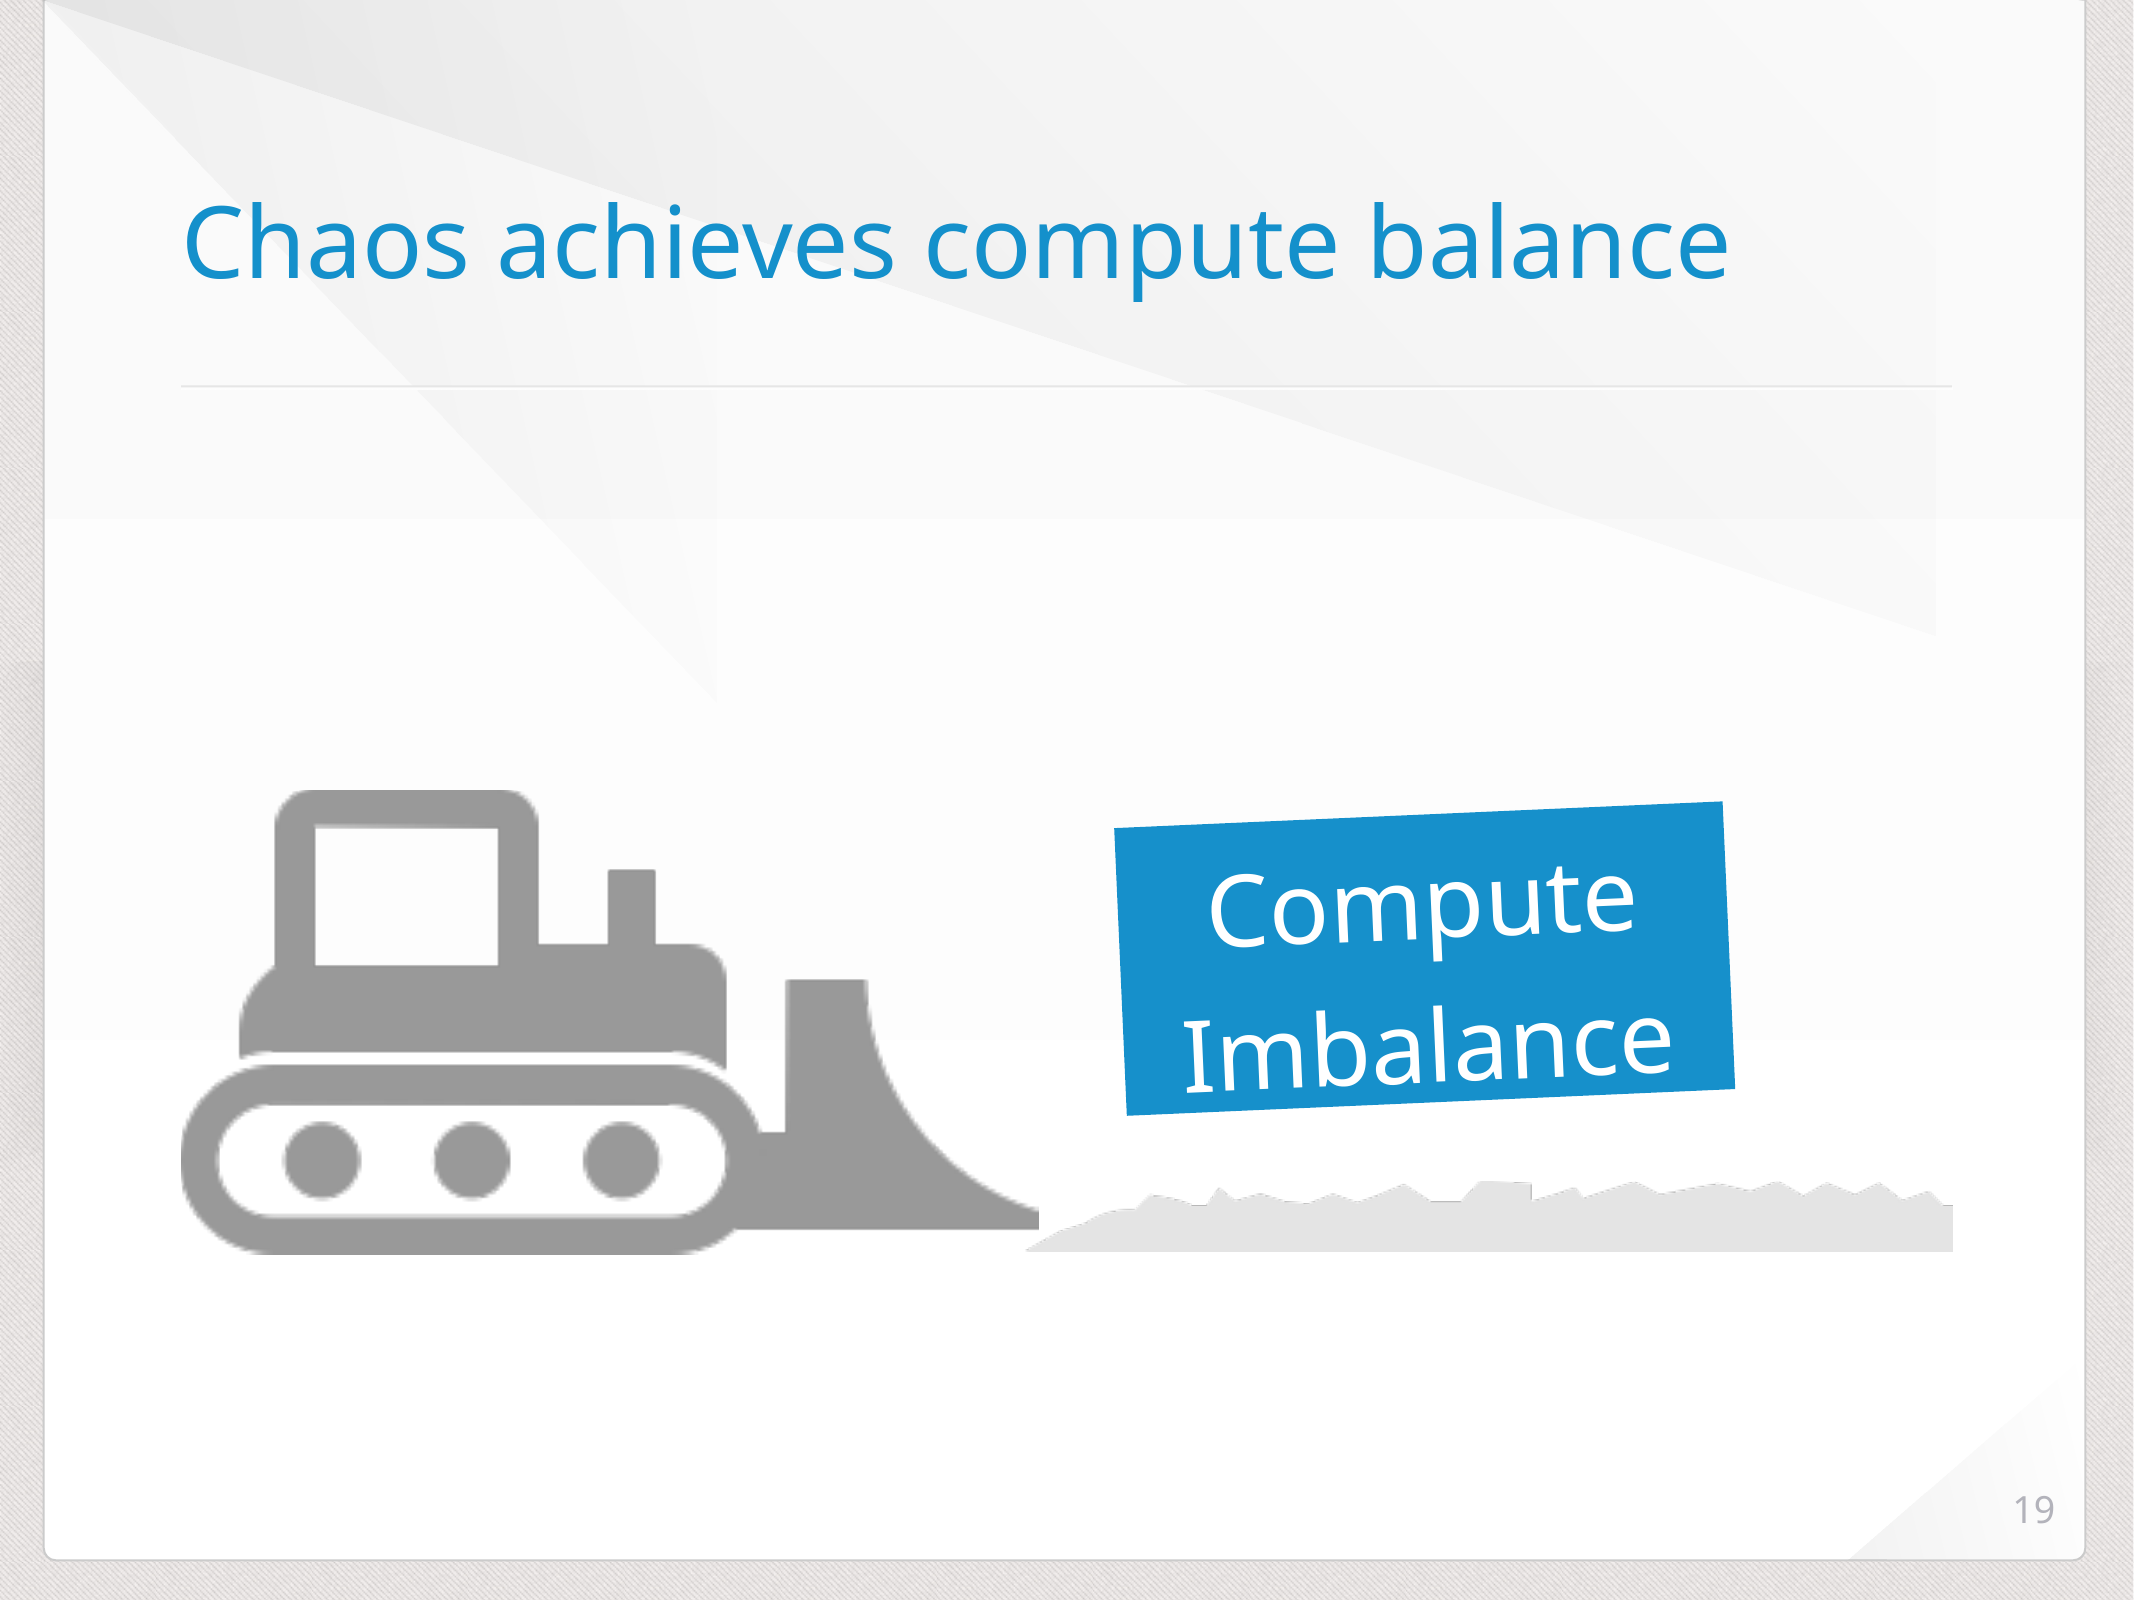

# Chaos achieves compute balance
Compute
Imbalance